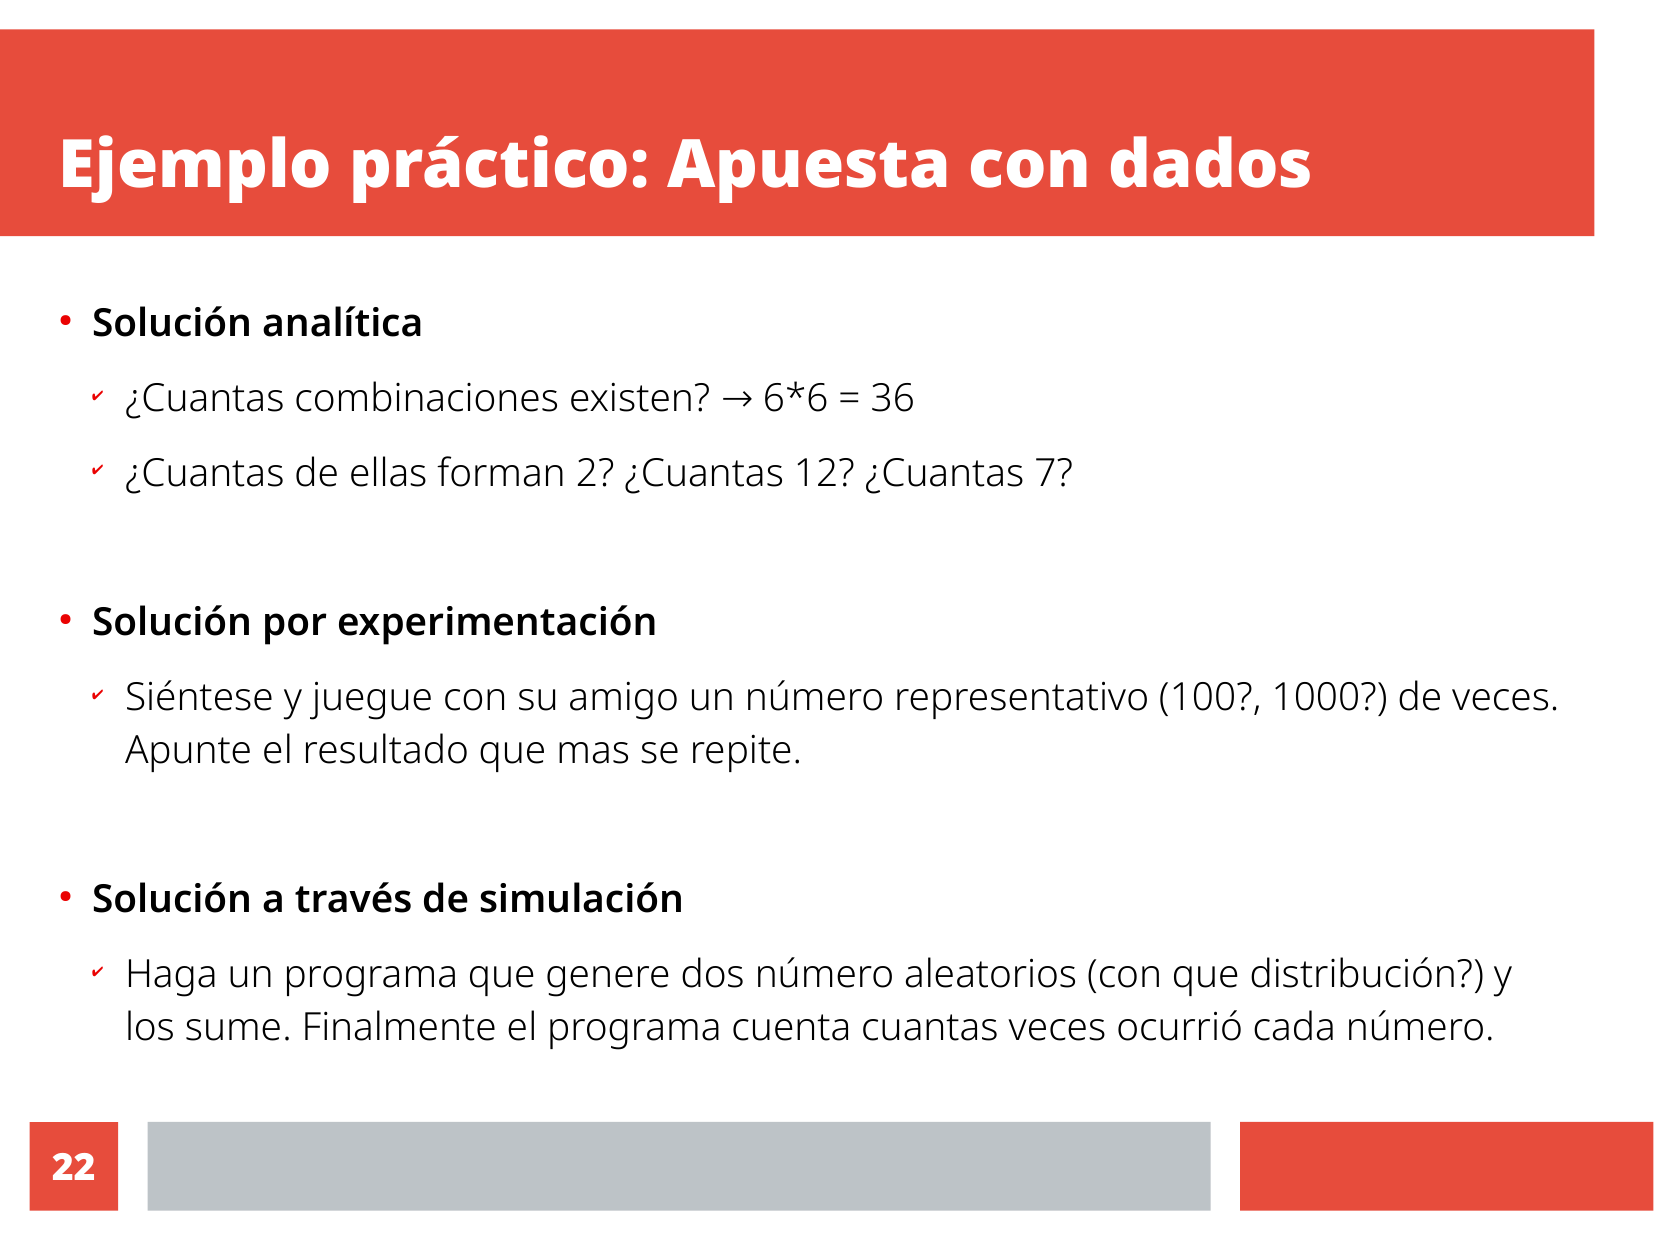

# Ejemplo práctico: Apuesta con dados
Solución analítica
¿Cuantas combinaciones existen? → 6*6 = 36
¿Cuantas de ellas forman 2? ¿Cuantas 12? ¿Cuantas 7?
Solución por experimentación
Siéntese y juegue con su amigo un número representativo (100?, 1000?) de veces. Apunte el resultado que mas se repite.
Solución a través de simulación
Haga un programa que genere dos número aleatorios (con que distribución?) y los sume. Finalmente el programa cuenta cuantas veces ocurrió cada número.
22